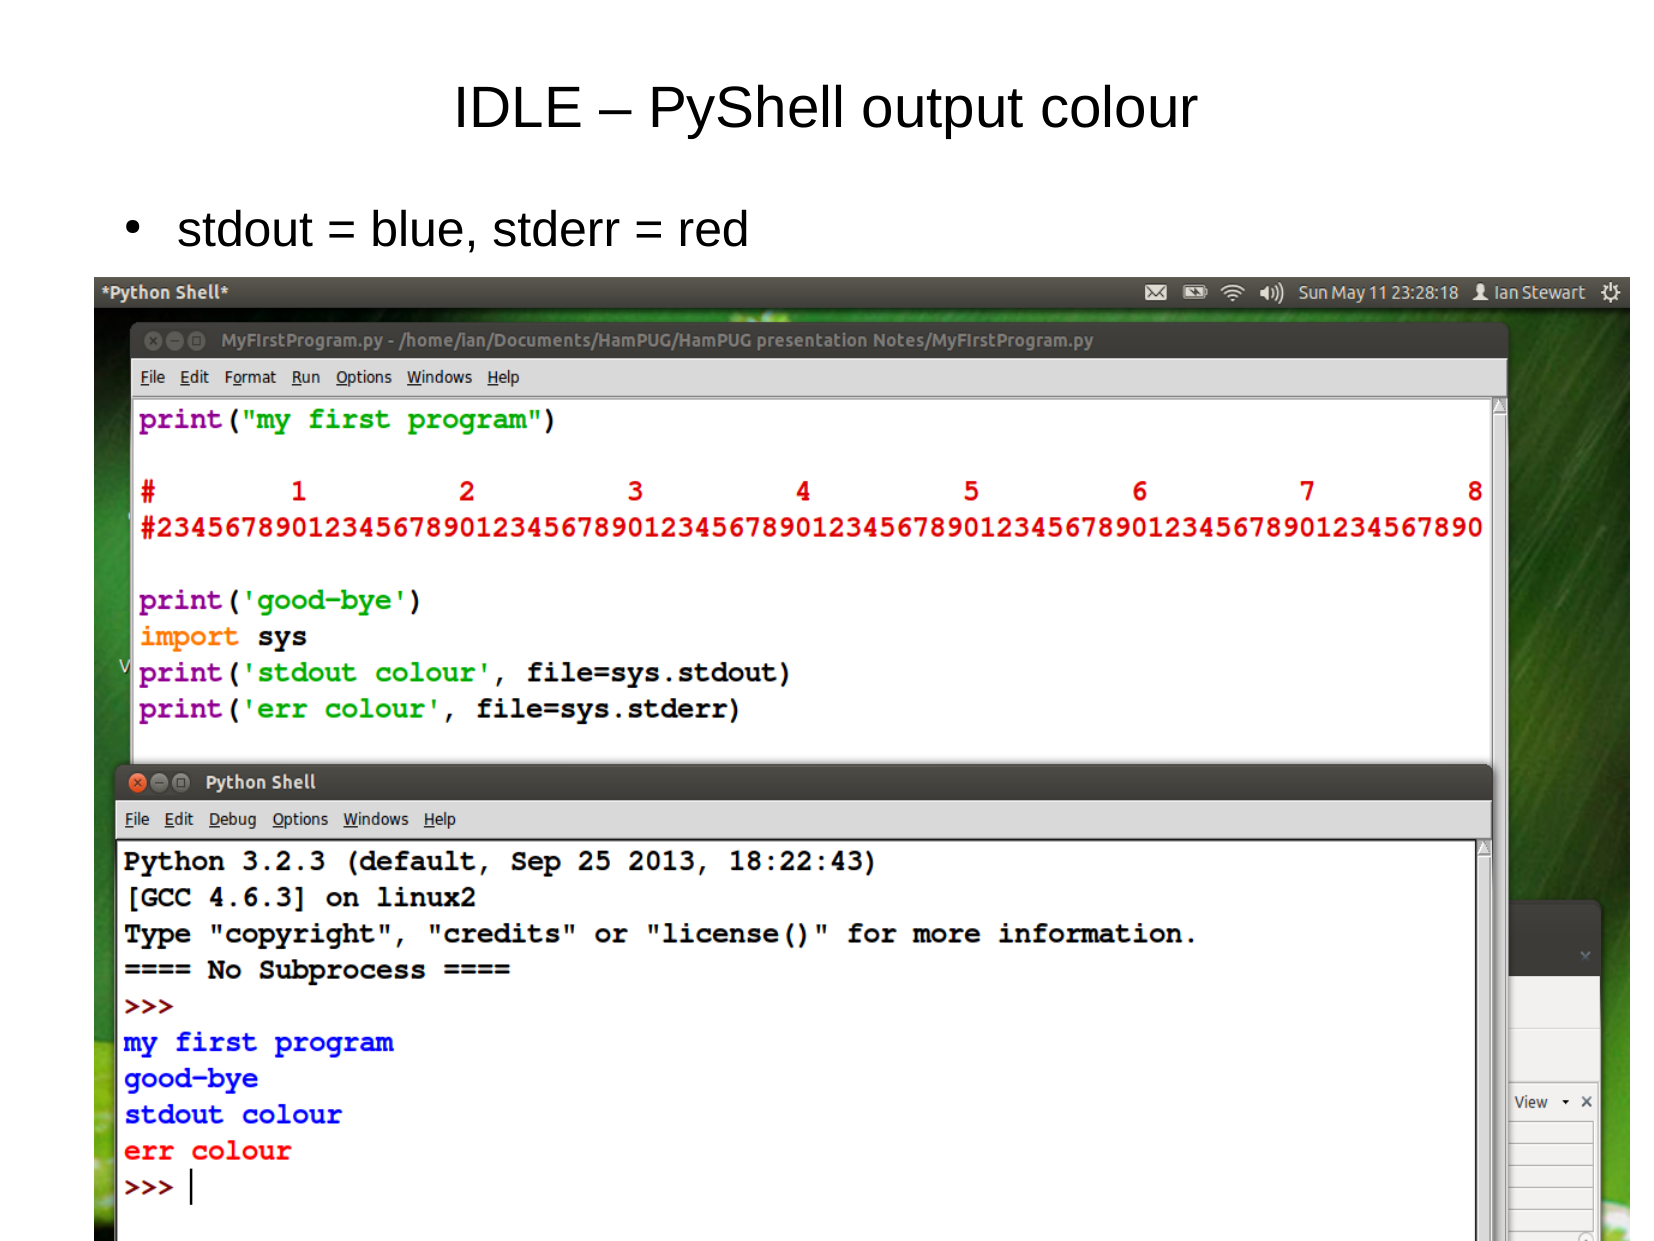

# IDLE – PyShell output colour
stdout = blue, stderr = red